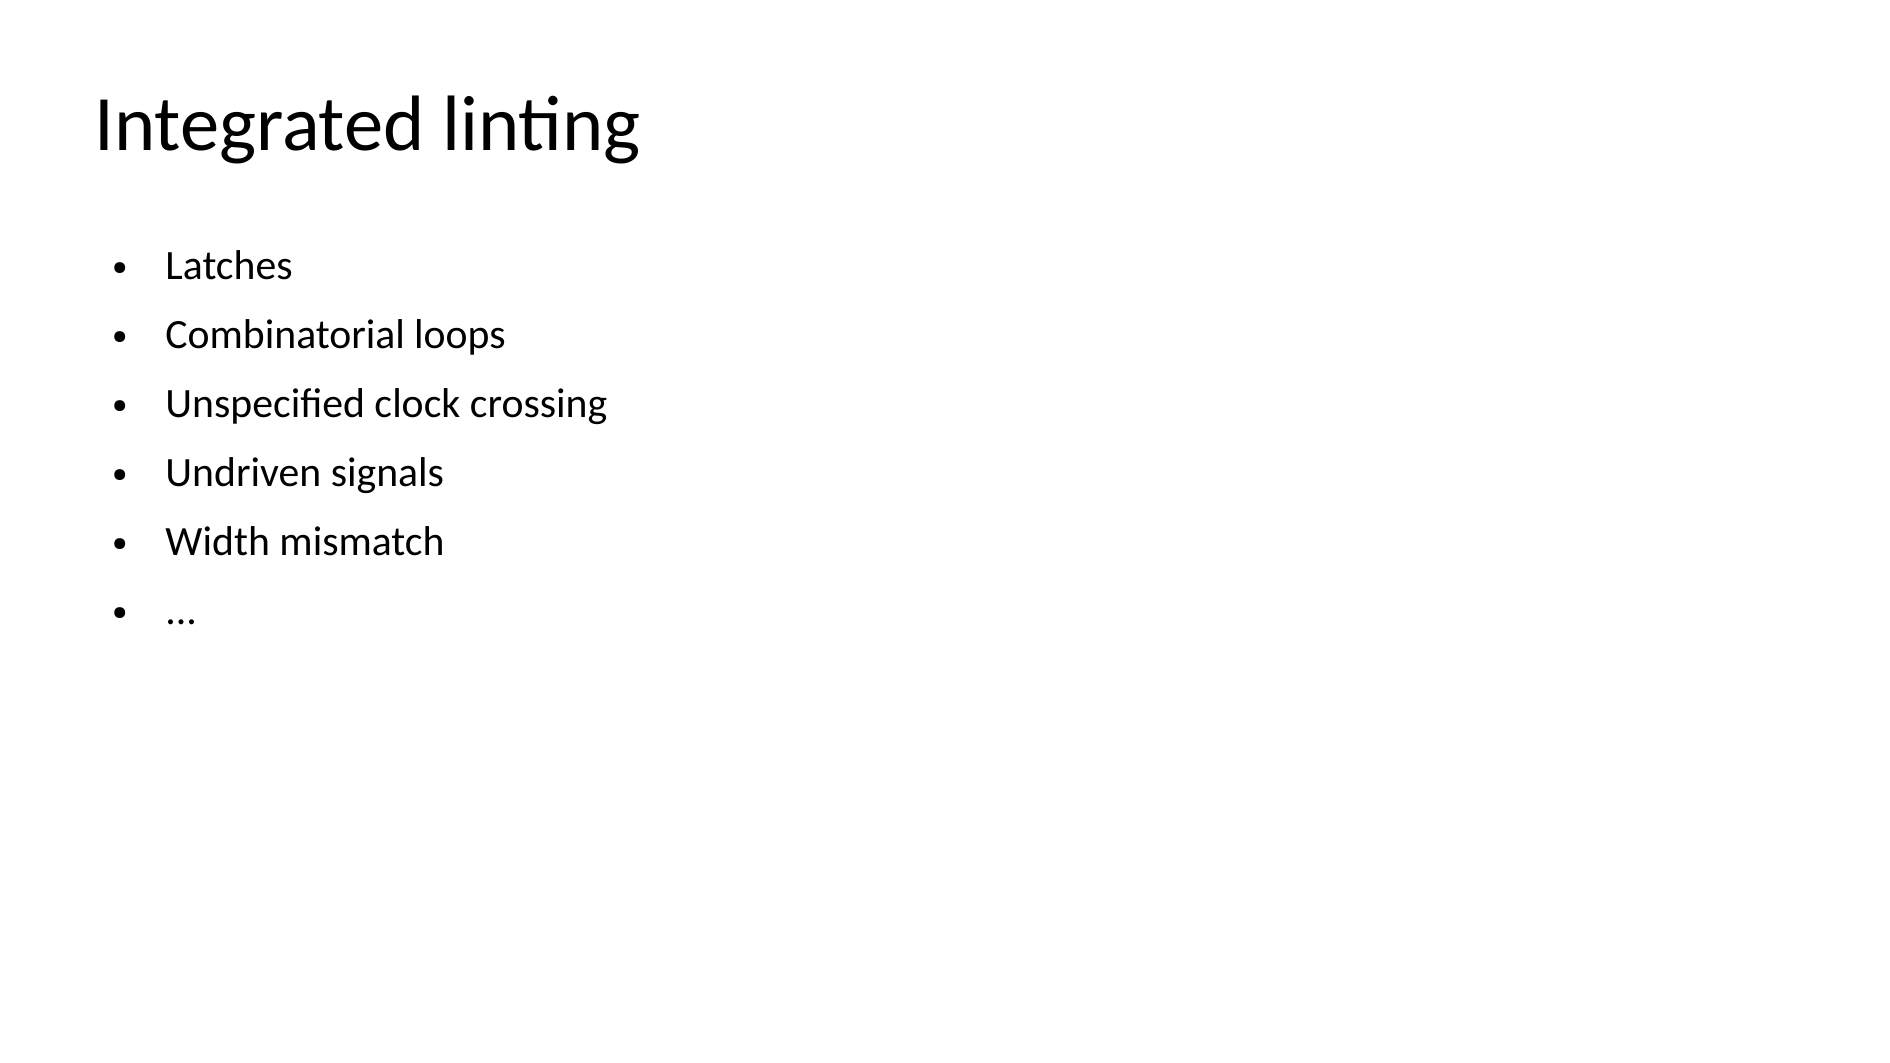

# Integrated linting
Latches
Combinatorial loops
Unspecified clock crossing
Undriven signals
Width mismatch
...
LATCH DETECTED from the combinatorial signal (toplevel/result : out UInt[8 bits]), defined at ...
val cond = in Bool()
val result = out UInt(8 bits)
when(cond){
 result := 0
}